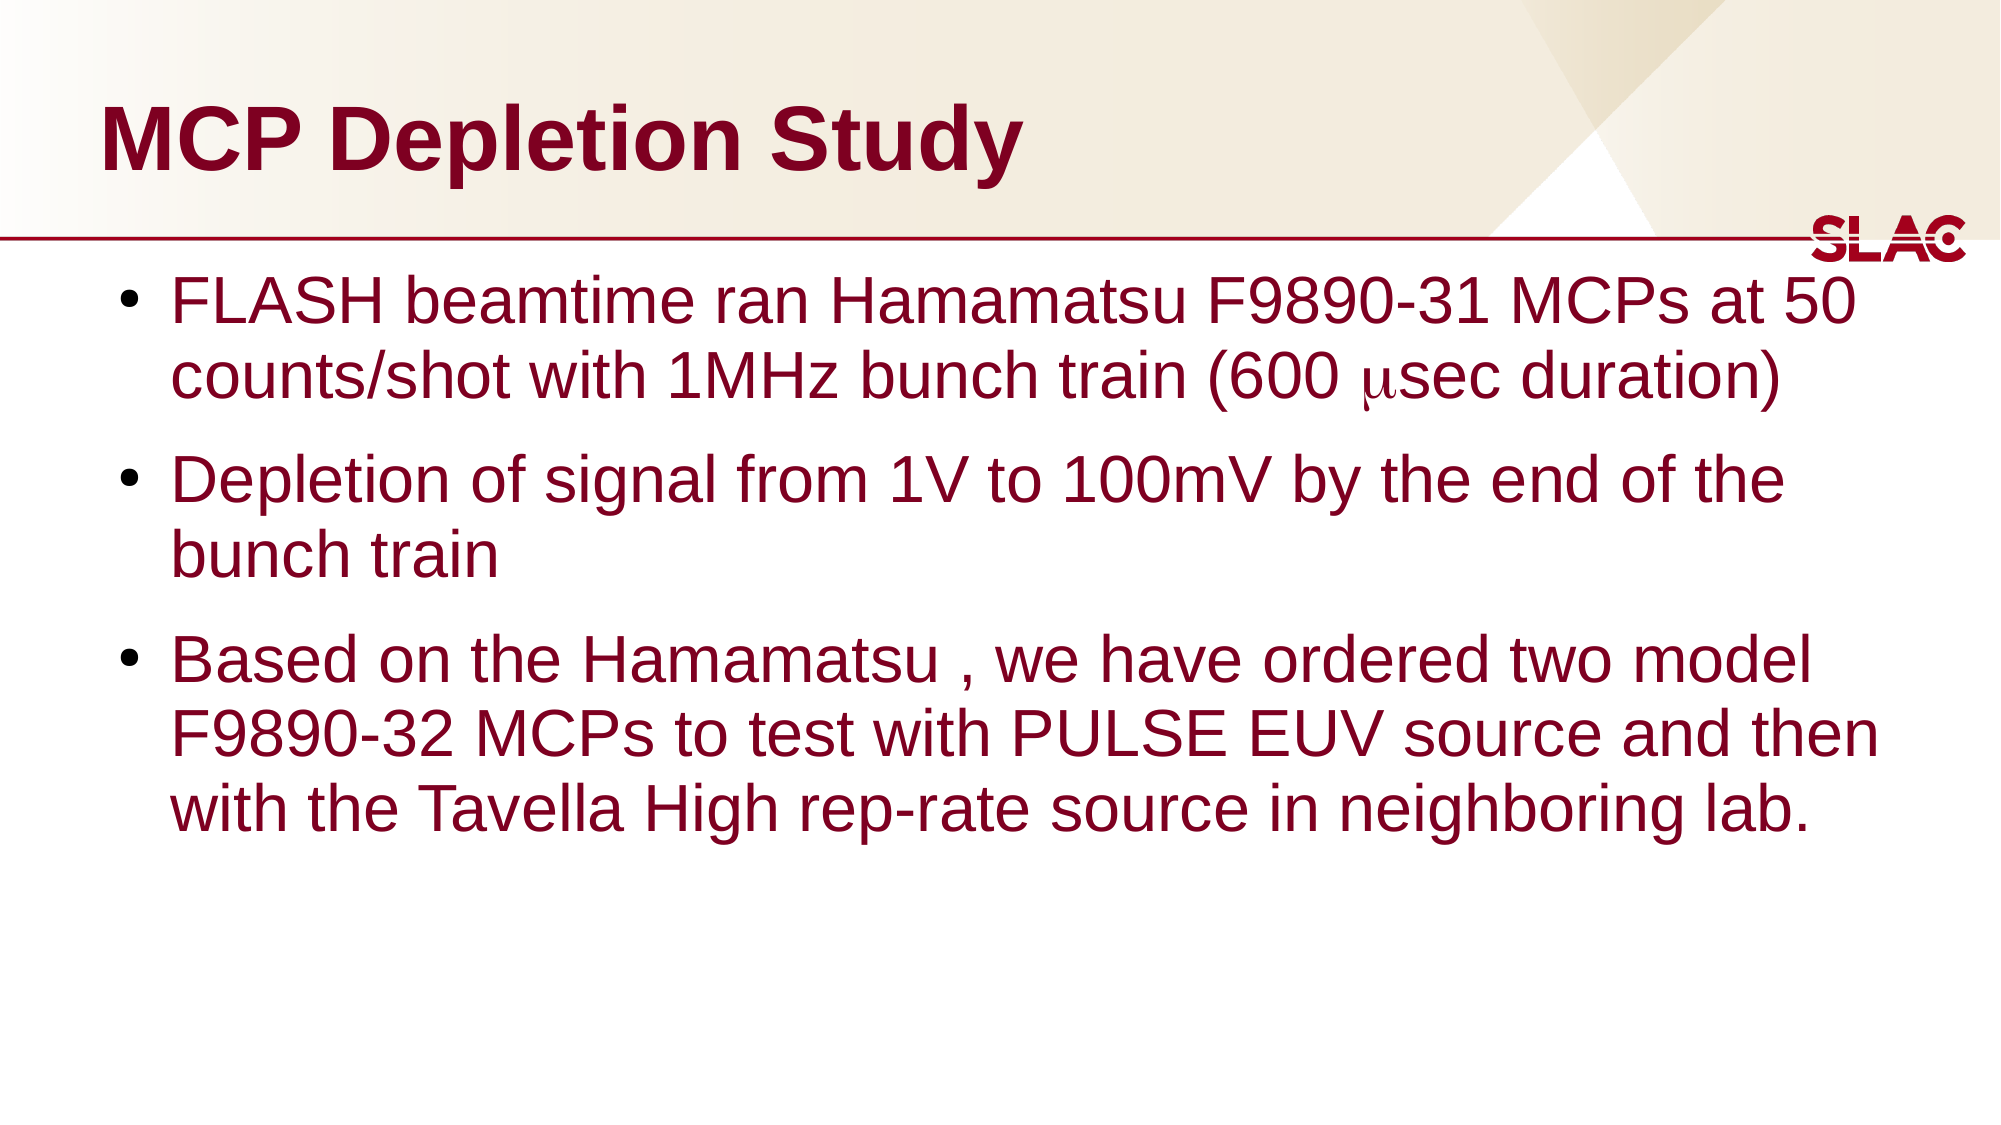

# MCP Depletion Study
FLASH beamtime ran Hamamatsu F9890-31 MCPs at 50 counts/shot with 1MHz bunch train (600 msec duration)
Depletion of signal from 1V to 100mV by the end of the bunch train
Based on the Hamamatsu , we have ordered two model F9890-32 MCPs to test with PULSE EUV source and then with the Tavella High rep-rate source in neighboring lab.